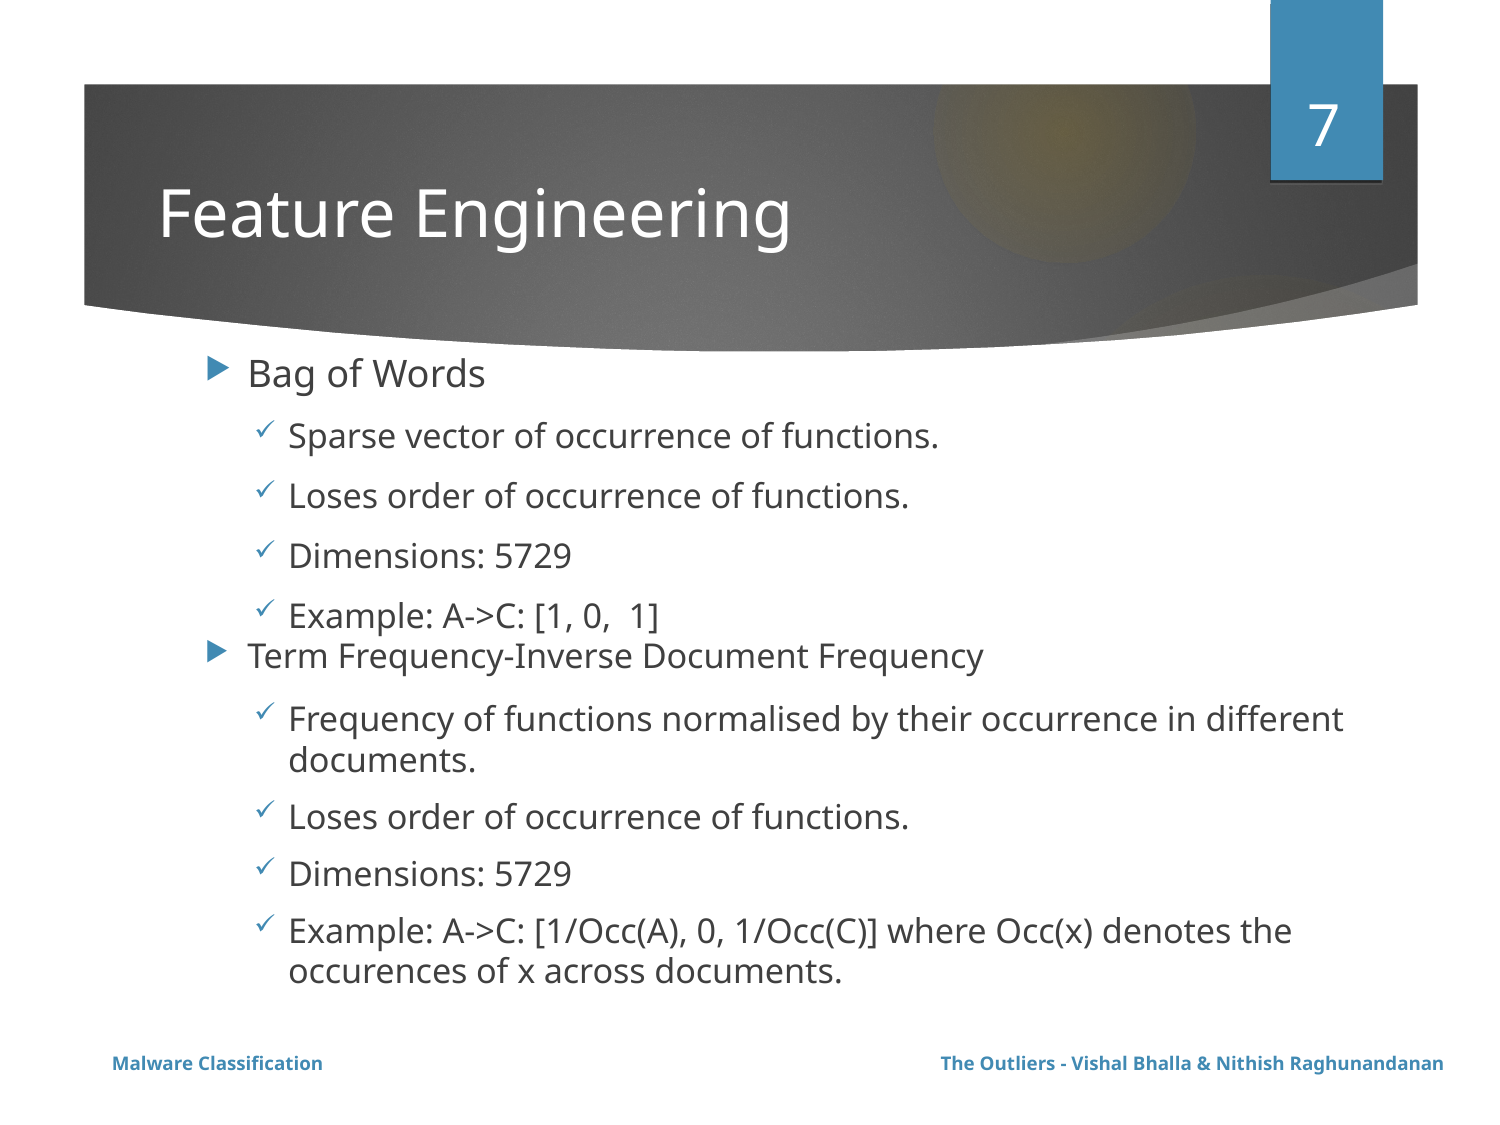

# Feature Engineering
Bag of Words
Sparse vector of occurrence of functions.
Loses order of occurrence of functions.
Dimensions: 5729
Example: A->C: [1, 0, 1]
Term Frequency-Inverse Document Frequency
Frequency of functions normalised by their occurrence in different documents.
Loses order of occurrence of functions.
Dimensions: 5729
Example: A->C: [1/Occ(A), 0, 1/Occ(C)] where Occ(x) denotes the occurences of x across documents.
The Outliers - Vishal Bhalla & Nithish Raghunandanan
Malware Classification